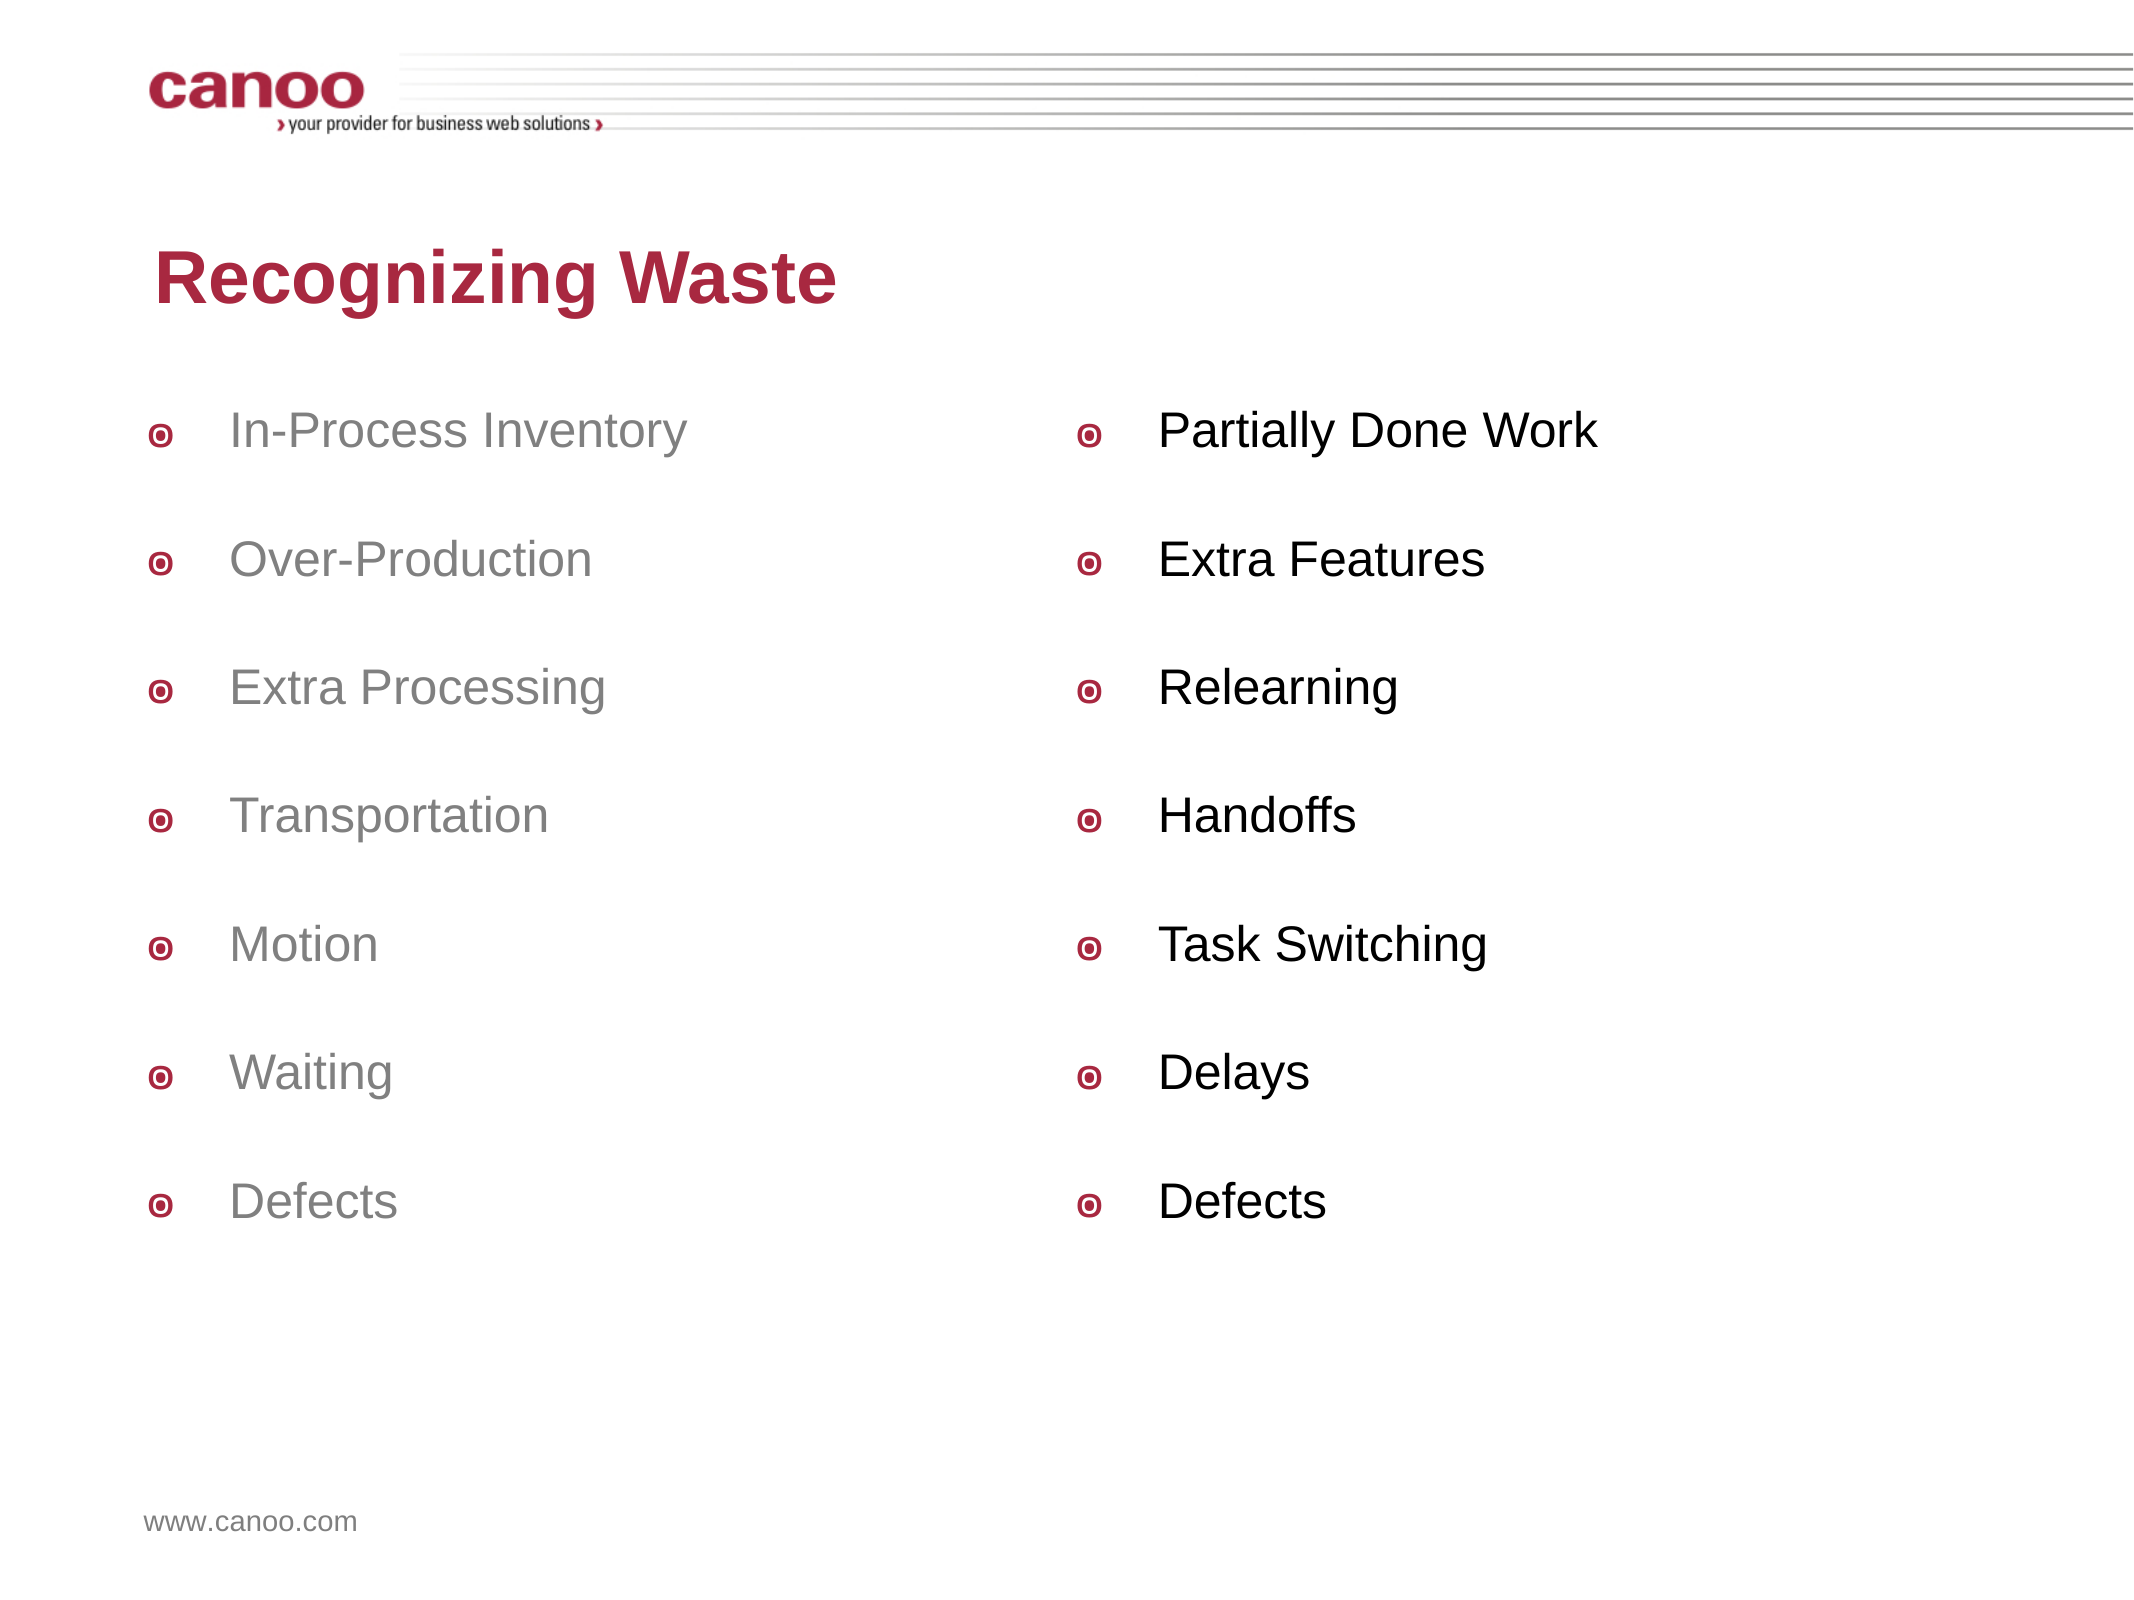

# Recognizing Waste
In-Process Inventory
Over-Production
Extra Processing
Transportation
Motion
Waiting
Defects
Partially Done Work
Extra Features
Relearning
Handoffs
Task Switching
Delays
Defects